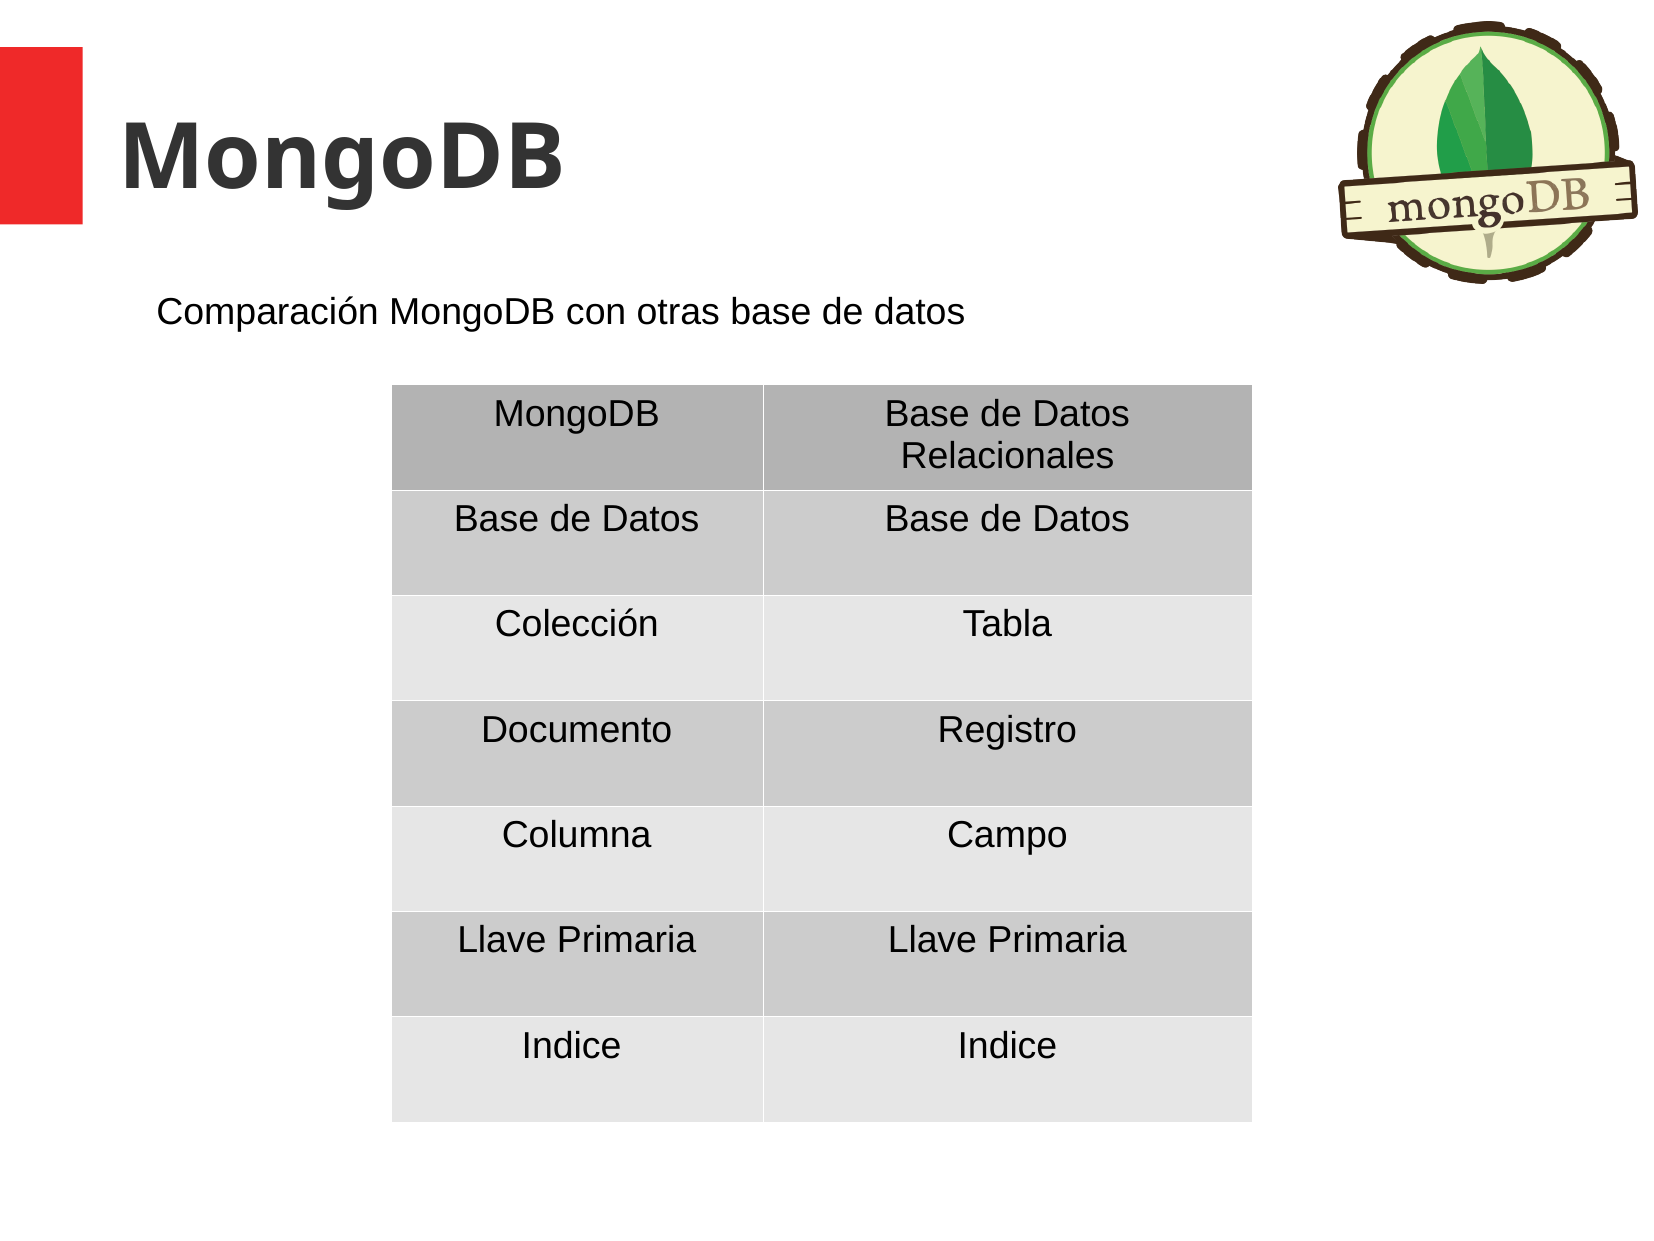

# MongoDB
Comparación MongoDB con otras base de datos
| MongoDB | Base de Datos Relacionales |
| --- | --- |
| Base de Datos | Base de Datos |
| Colección | Tabla |
| Documento | Registro |
| Columna | Campo |
| Llave Primaria | Llave Primaria |
| Indice | Indice |